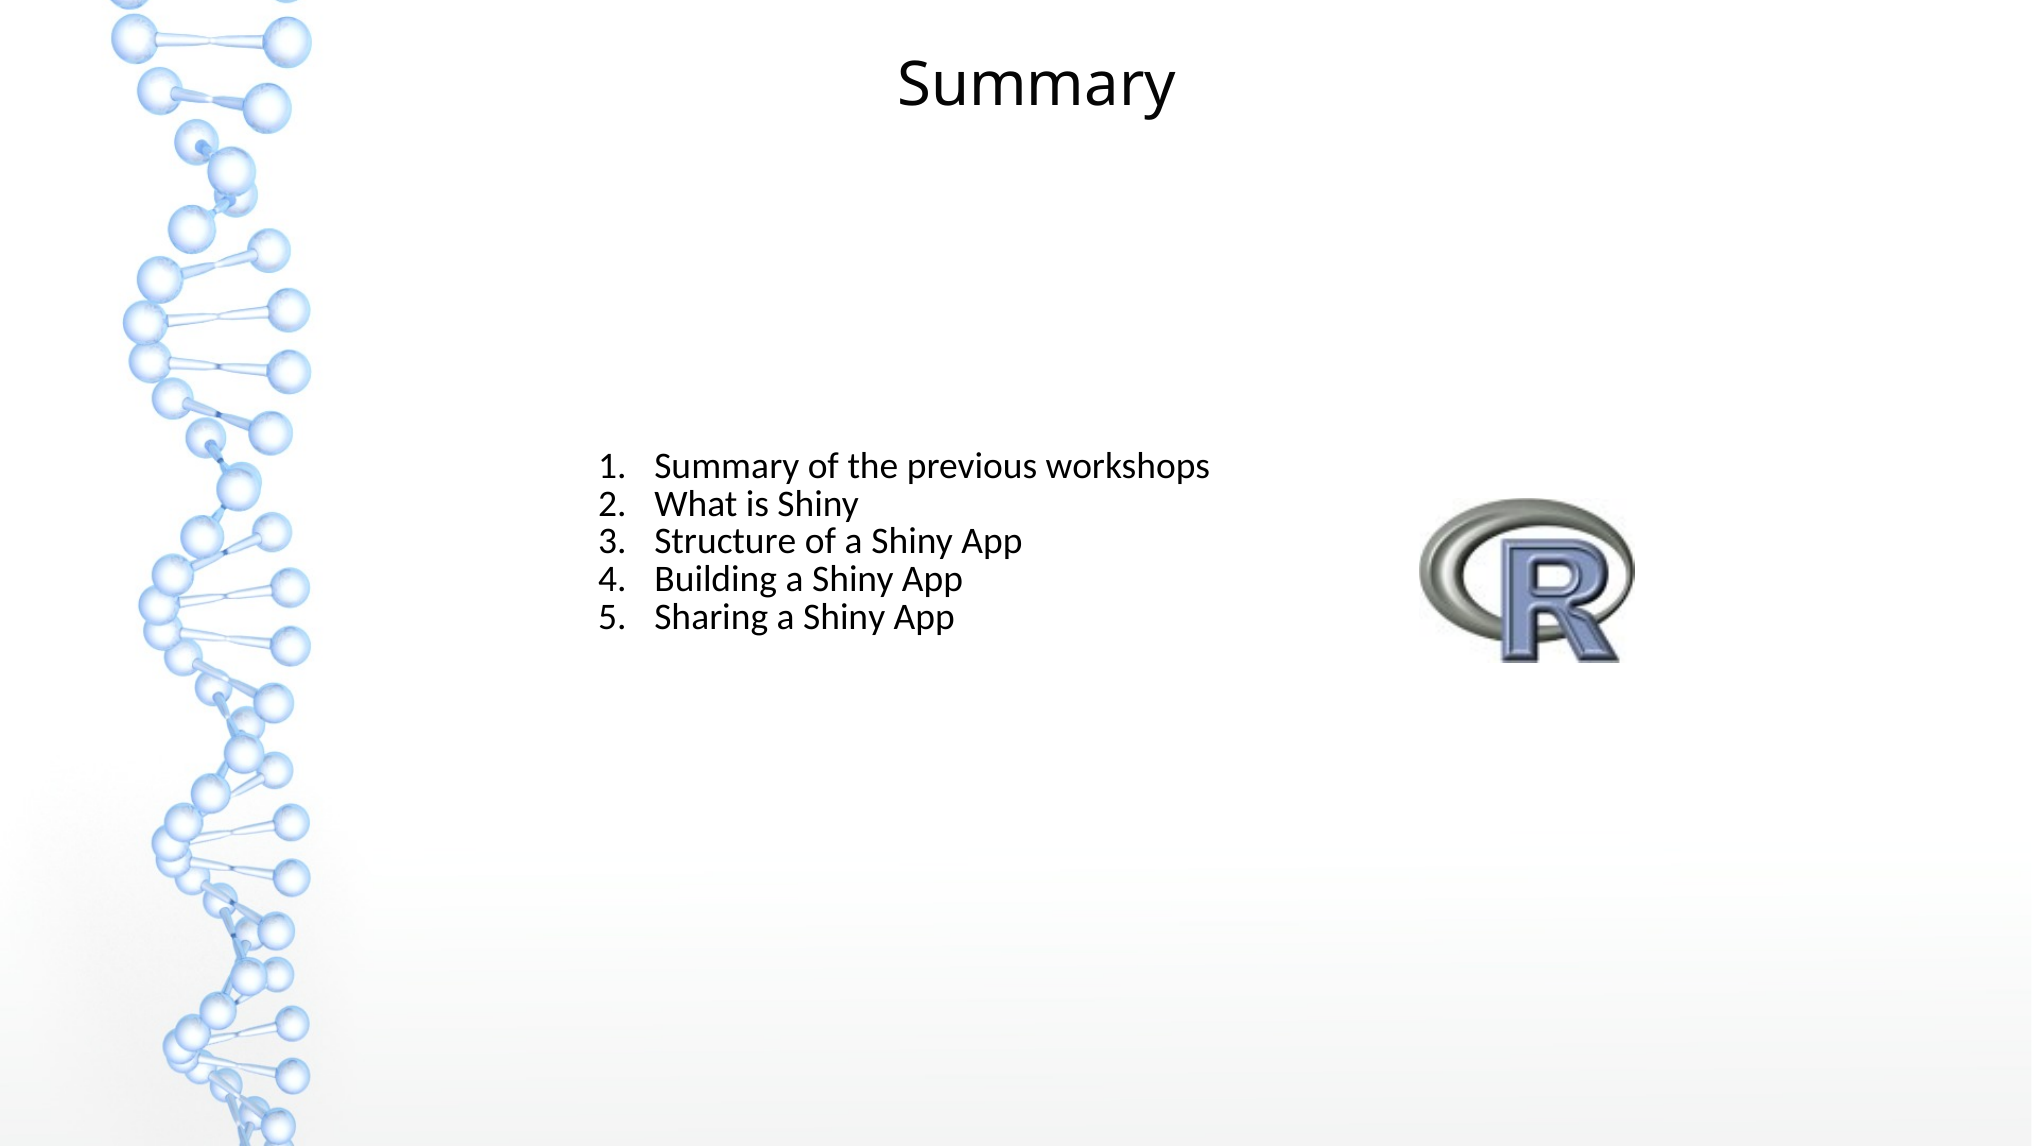

Summary
Summary of the previous workshops
What is Shiny
Structure of a Shiny App
Building a Shiny App
Sharing a Shiny App